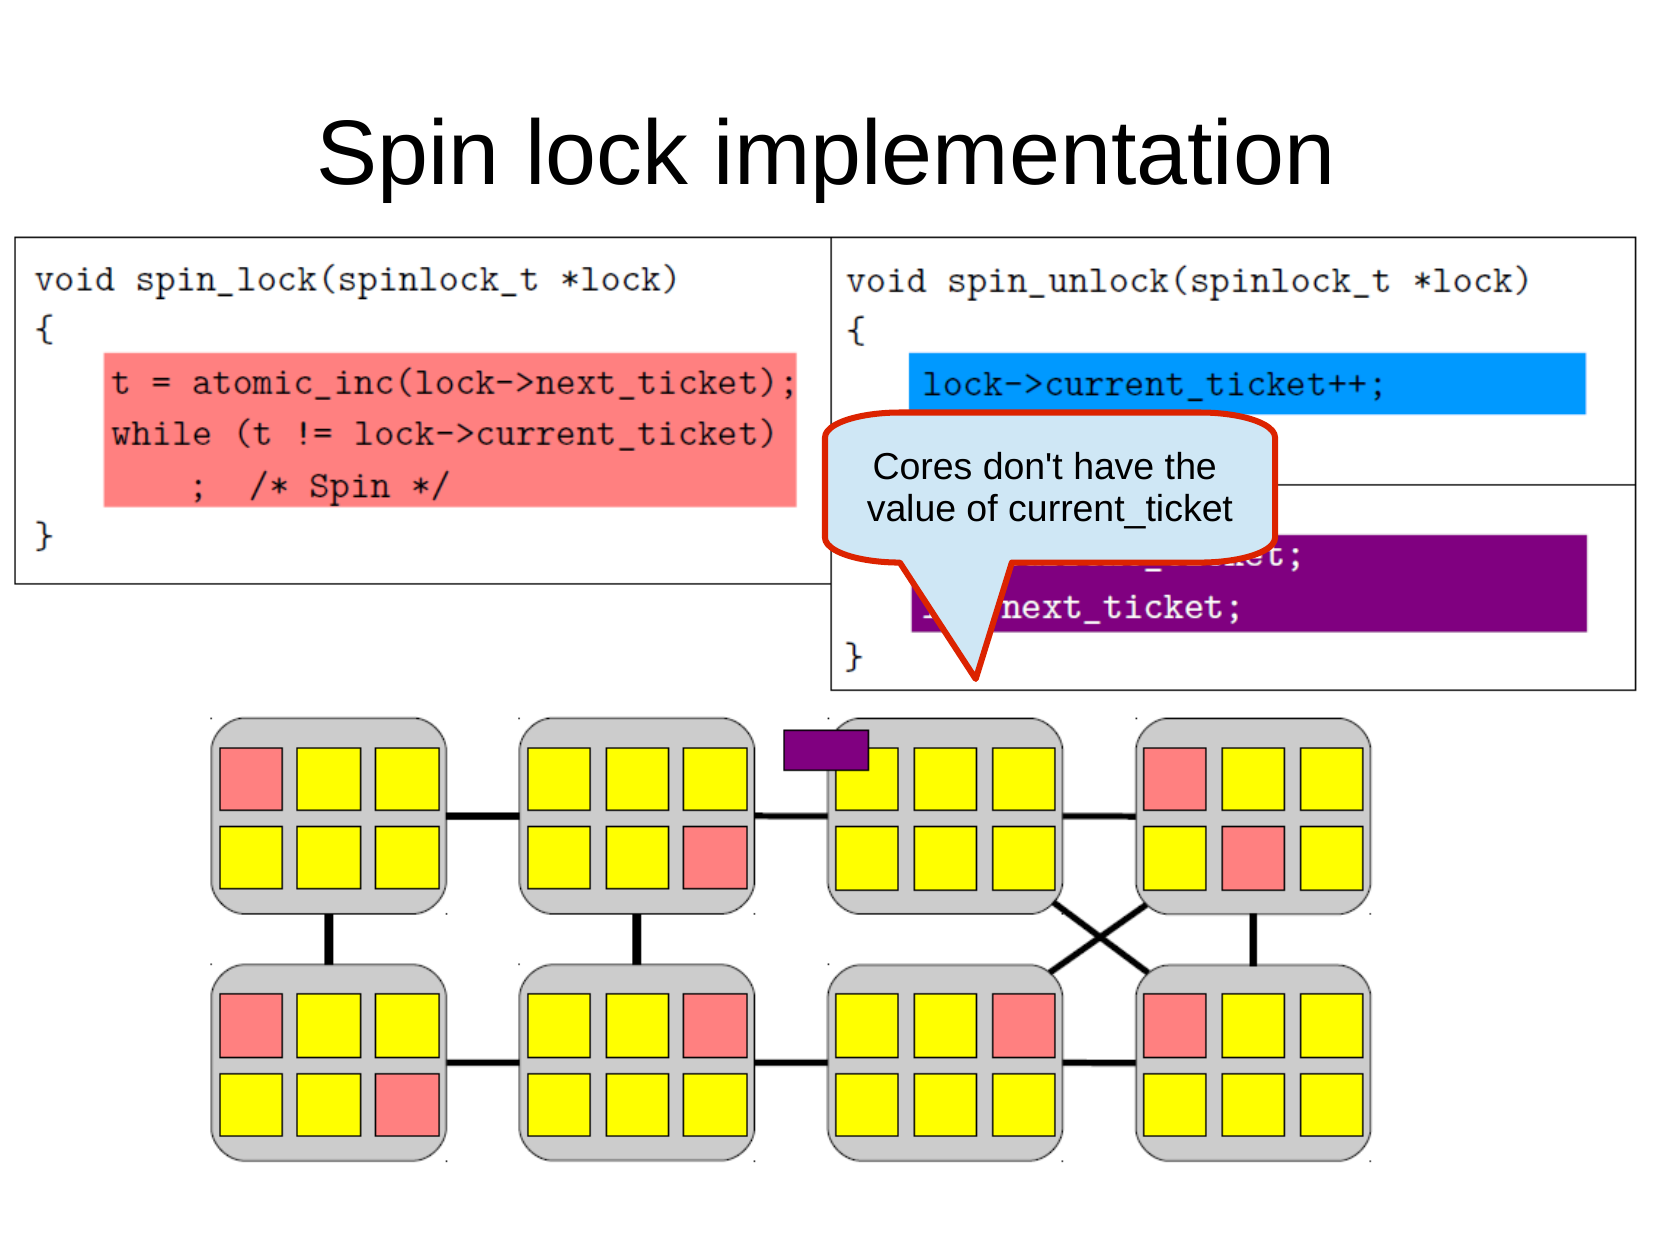

# Spin lock implementation
Cores don't have the
value of current_ticket